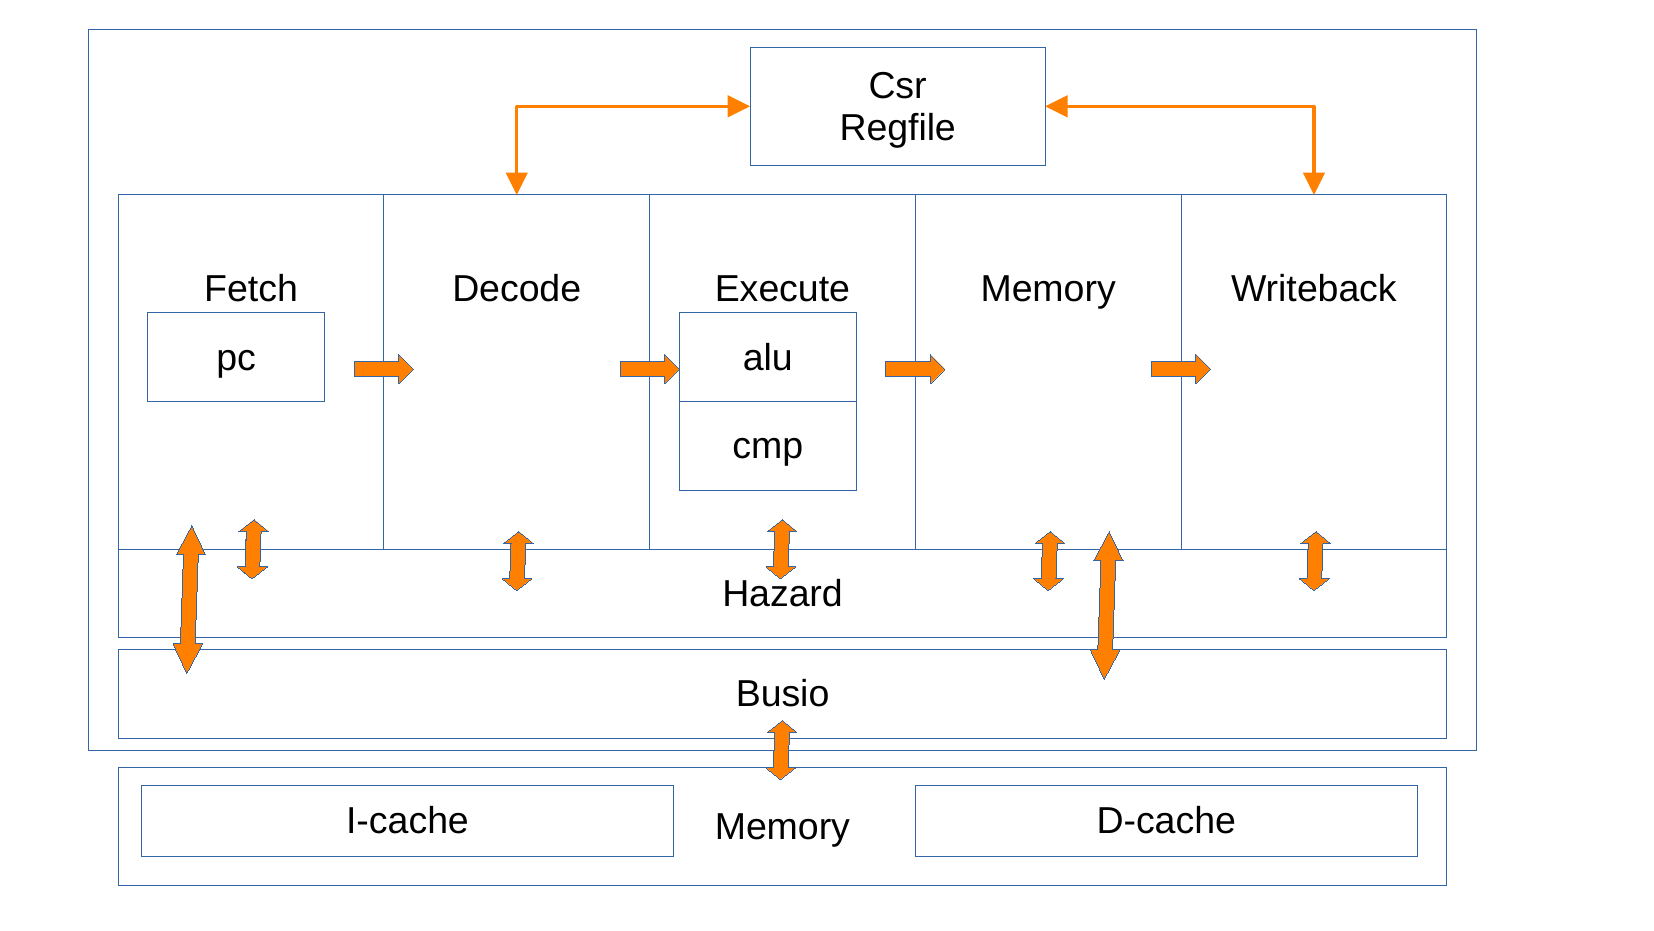

Csr
Regfile
Fetch
Decode
Execute
Memory
Writeback
pc
alu
cmp
Hazard
Busio
Memory
I-cache
D-cache